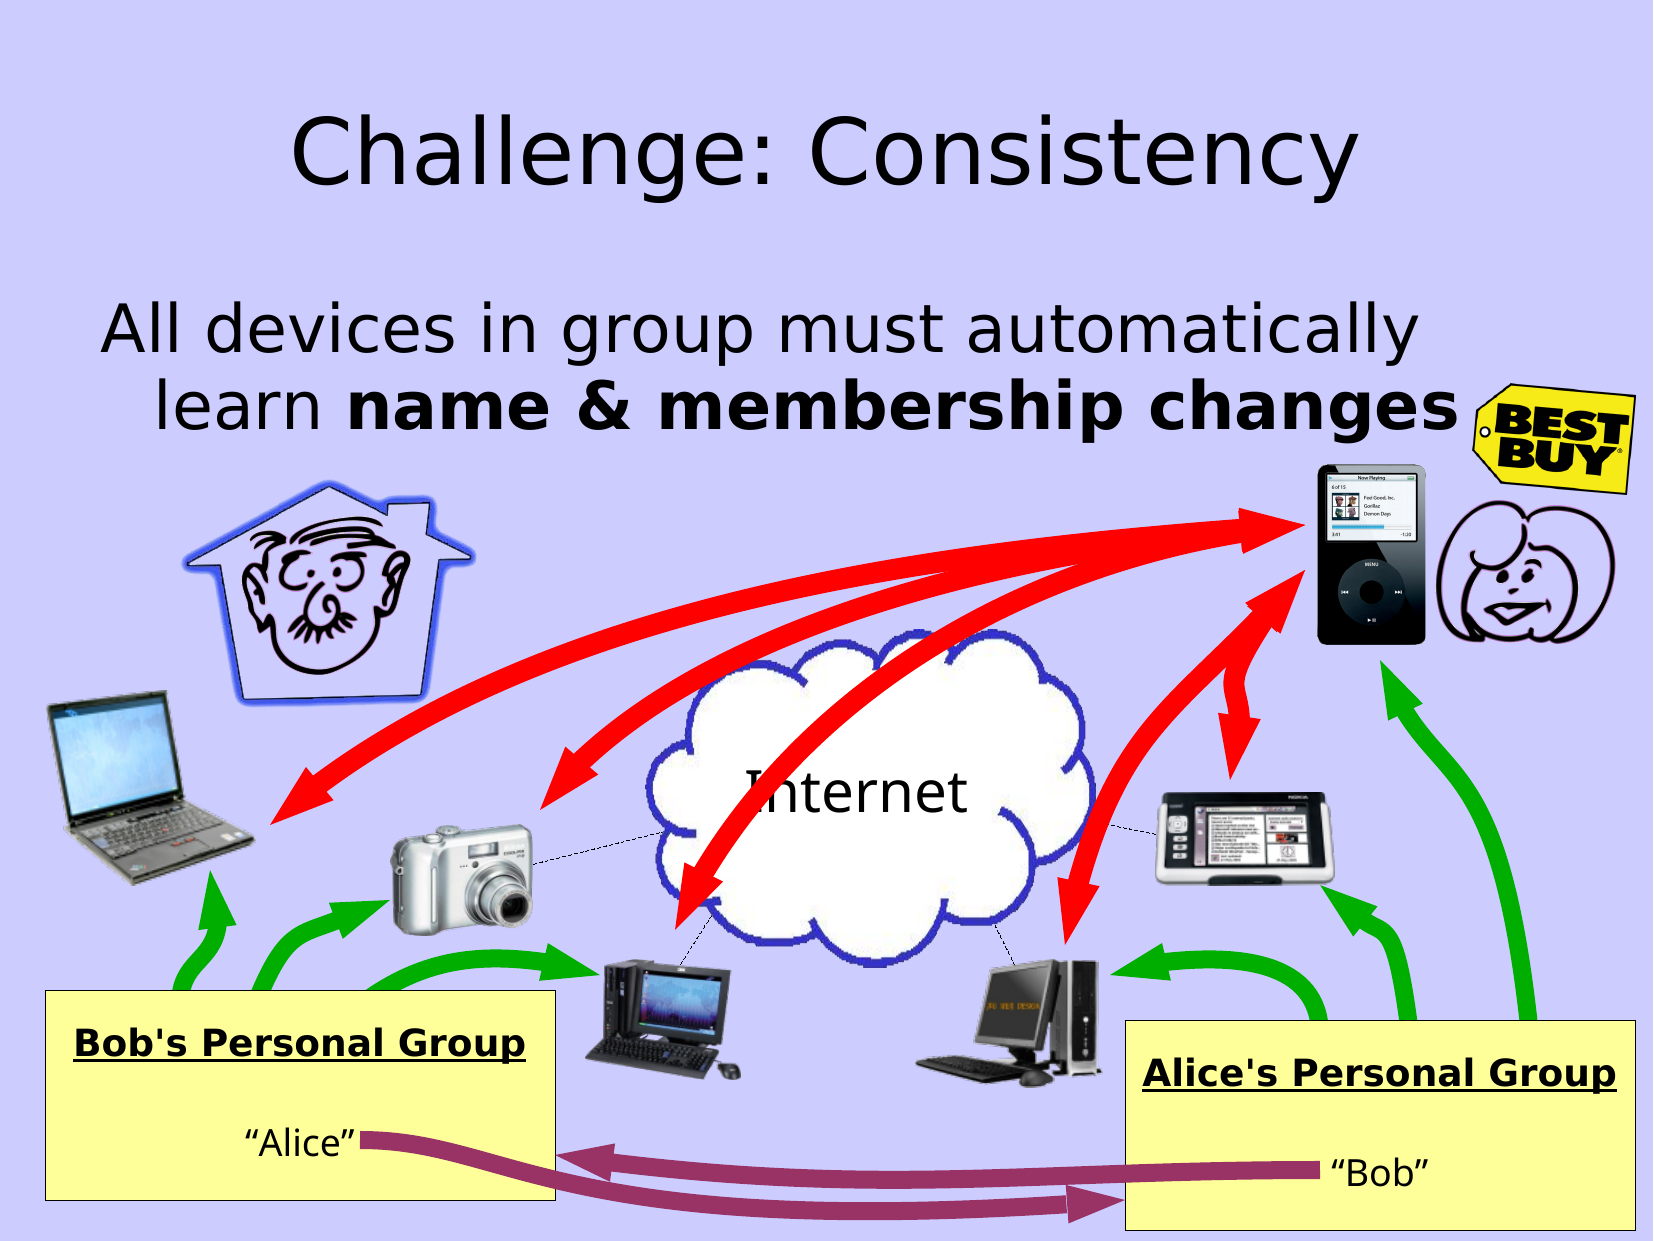

# Challenge: Consistency
All devices in group must automatically
learn name & membership changes
Internet
Bob's Personal Group
“Alice”
Alice's Personal Group
“Bob”